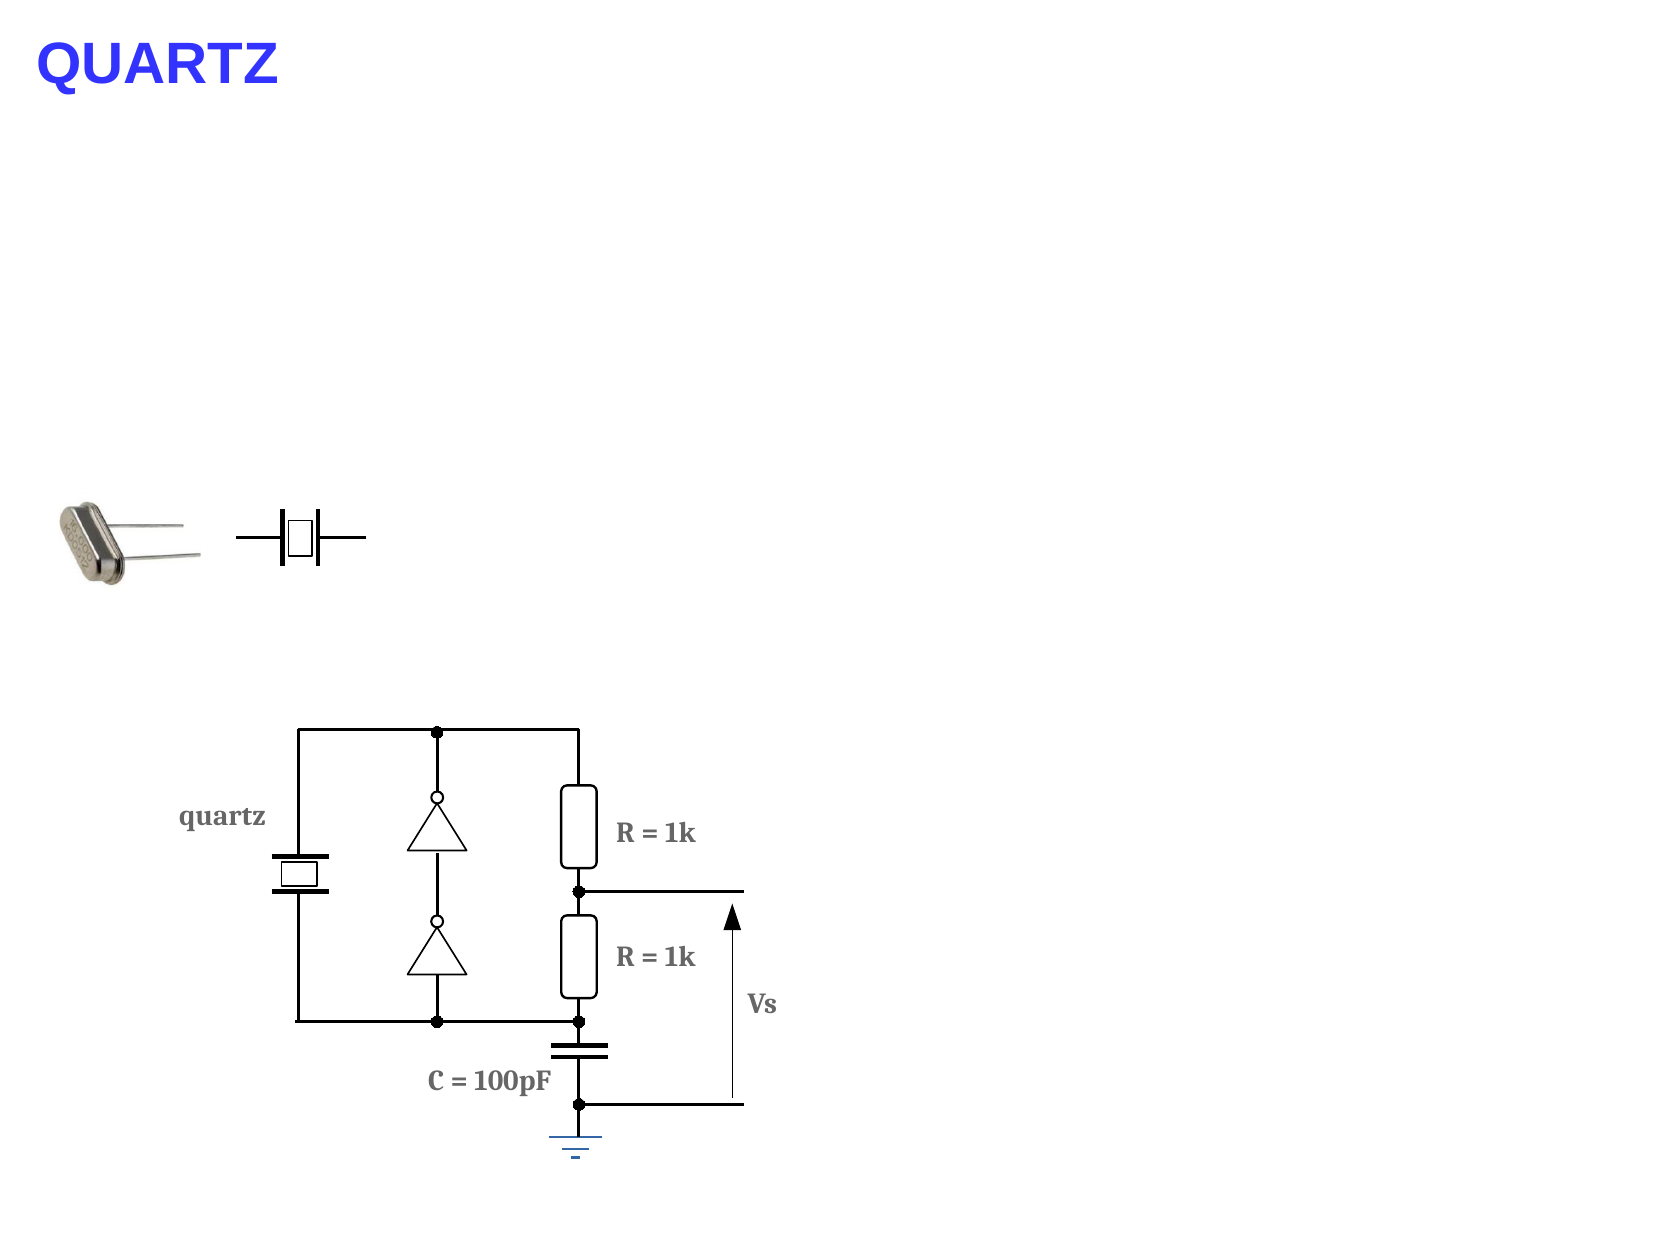

QUARTZ
quartz
R = 1k
R = 1k
Vs
C = 100pF